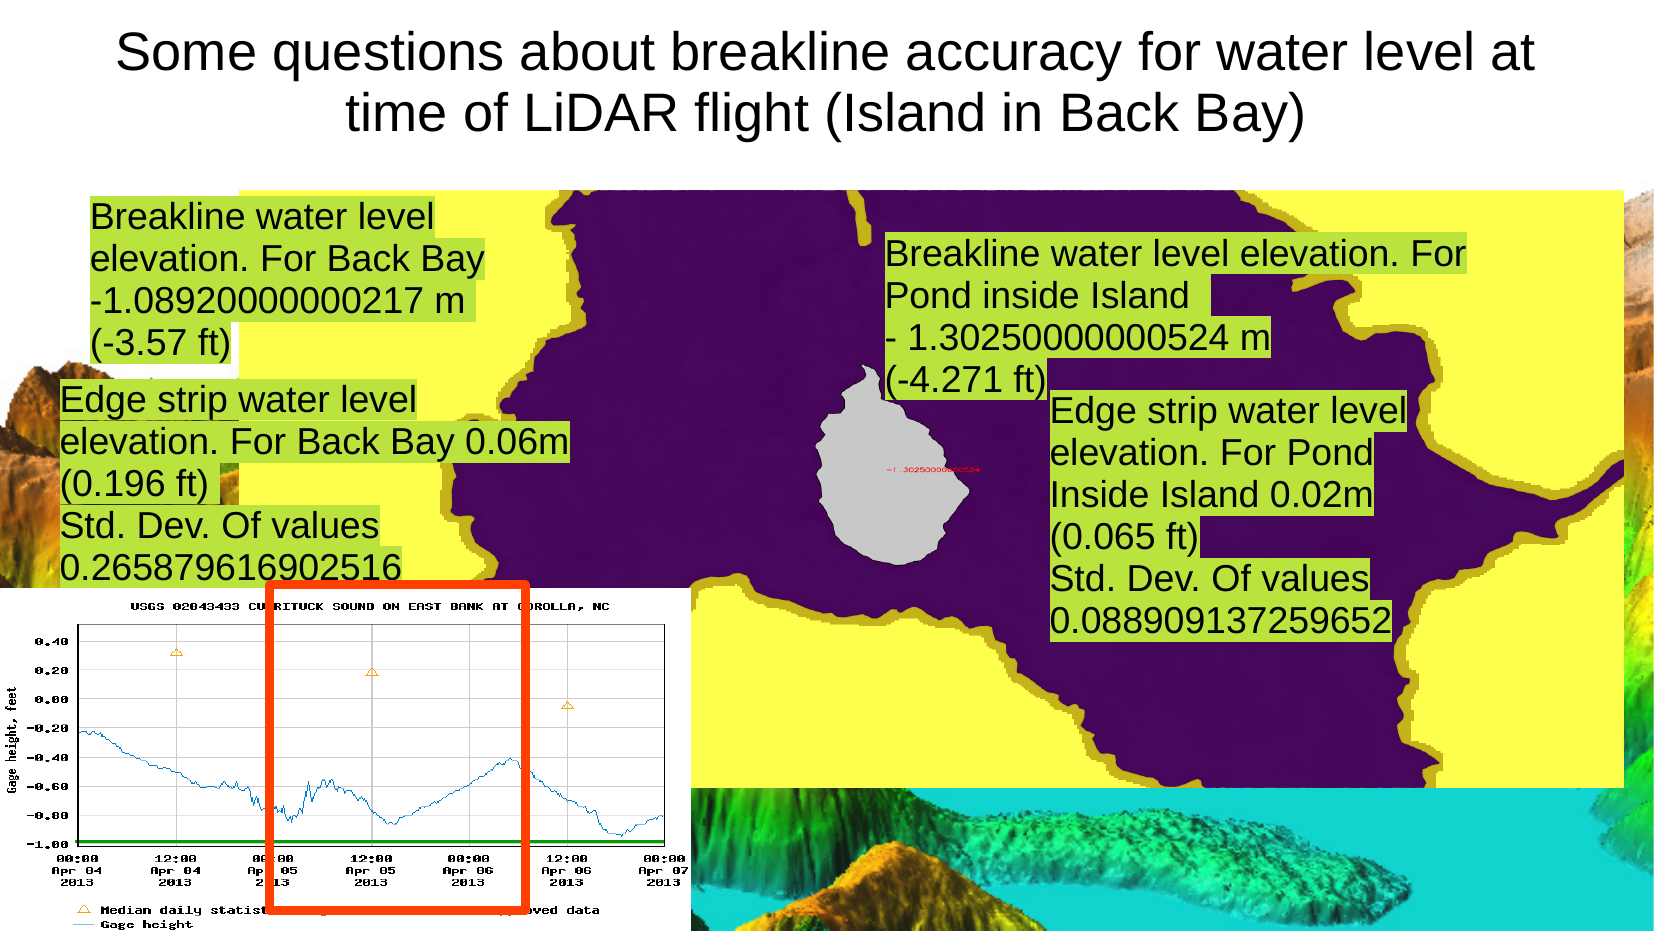

# Some questions about breakline accuracy for water level at time of LiDAR flight (Island in Back Bay)
Breakline water level elevation. For Back Bay
-1.08920000000217 m
(-3.57 ft)
Breakline water level elevation. For Pond inside Island
- 1.30250000000524 m
(-4.271 ft)
Edge strip water level elevation. For Back Bay 0.06m (0.196 ft)
Std. Dev. Of values 0.265879616902516
Edge strip water level elevation. For Pond Inside Island 0.02m
(0.065 ft)
Std. Dev. Of values 0.088909137259652